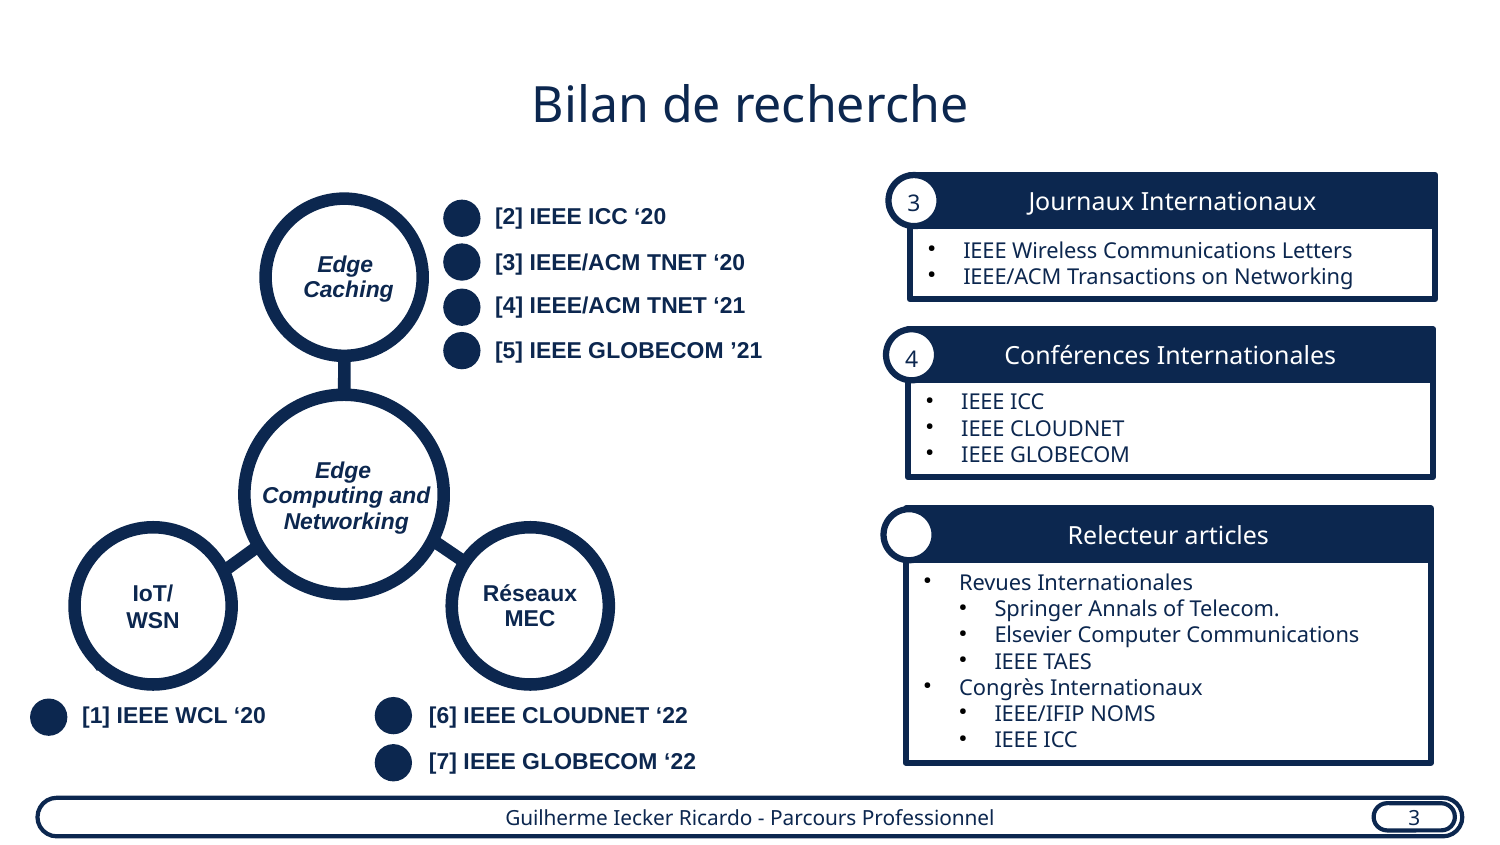

# Bilan de recherche
Journaux Internationaux
3
[2] IEEE ICC ‘20
IEEE Wireless Communications Letters
IEEE/ACM Transactions on Networking
Edge
Caching
[3] IEEE/ACM TNET ‘20
[4] IEEE/ACM TNET ‘21
Conférences Internationales
[5] IEEE GLOBECOM ’21
4
IEEE ICC
IEEE CLOUDNET
IEEE GLOBECOM
Edge
Computing and Networking
Relecteur articles
IoT/
WSN
Revues Internationales
Springer Annals of Telecom.
Elsevier Computer Communications
IEEE TAES
Congrès Internationaux
IEEE/IFIP NOMS
IEEE ICC
Réseaux
MEC
[1] IEEE WCL ‘20
[6] IEEE CLOUDNET ‘22
[7] IEEE GLOBECOM ‘22
Guilherme Iecker Ricardo - Parcours Professionnel
3